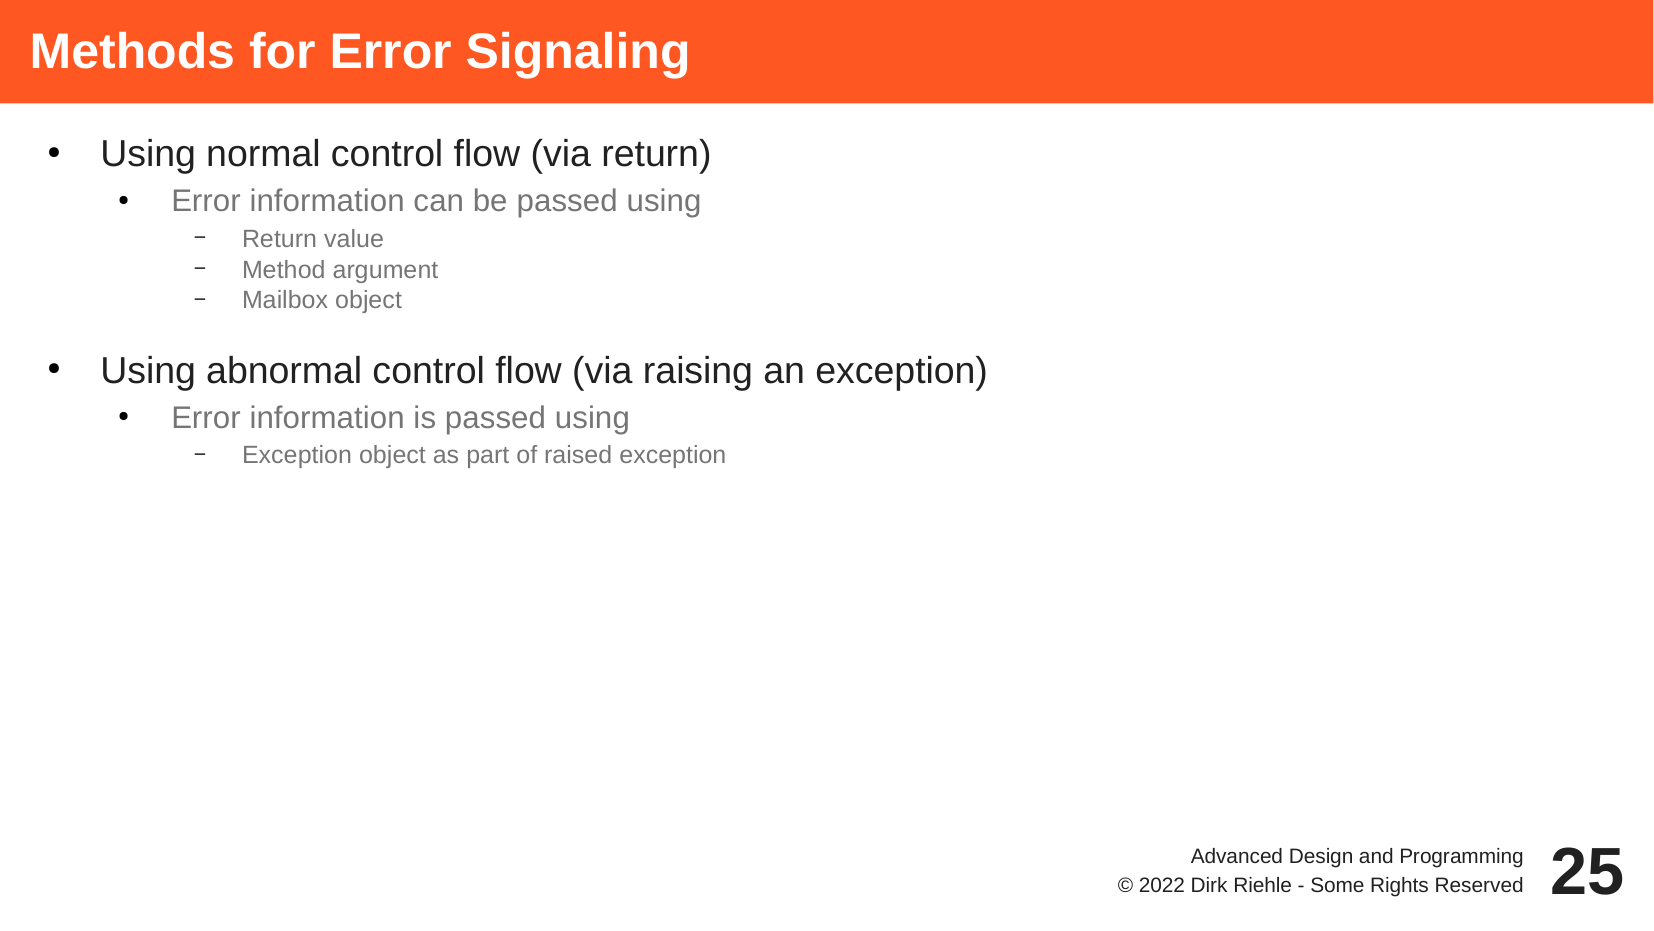

# Methods for Error Signaling
Using normal control flow (via return)
Error information can be passed using
Return value
Method argument
Mailbox object
Using abnormal control flow (via raising an exception)
Error information is passed using
Exception object as part of raised exception
Advanced Design and Programming
25
© 2022 Dirk Riehle - Some Rights Reserved